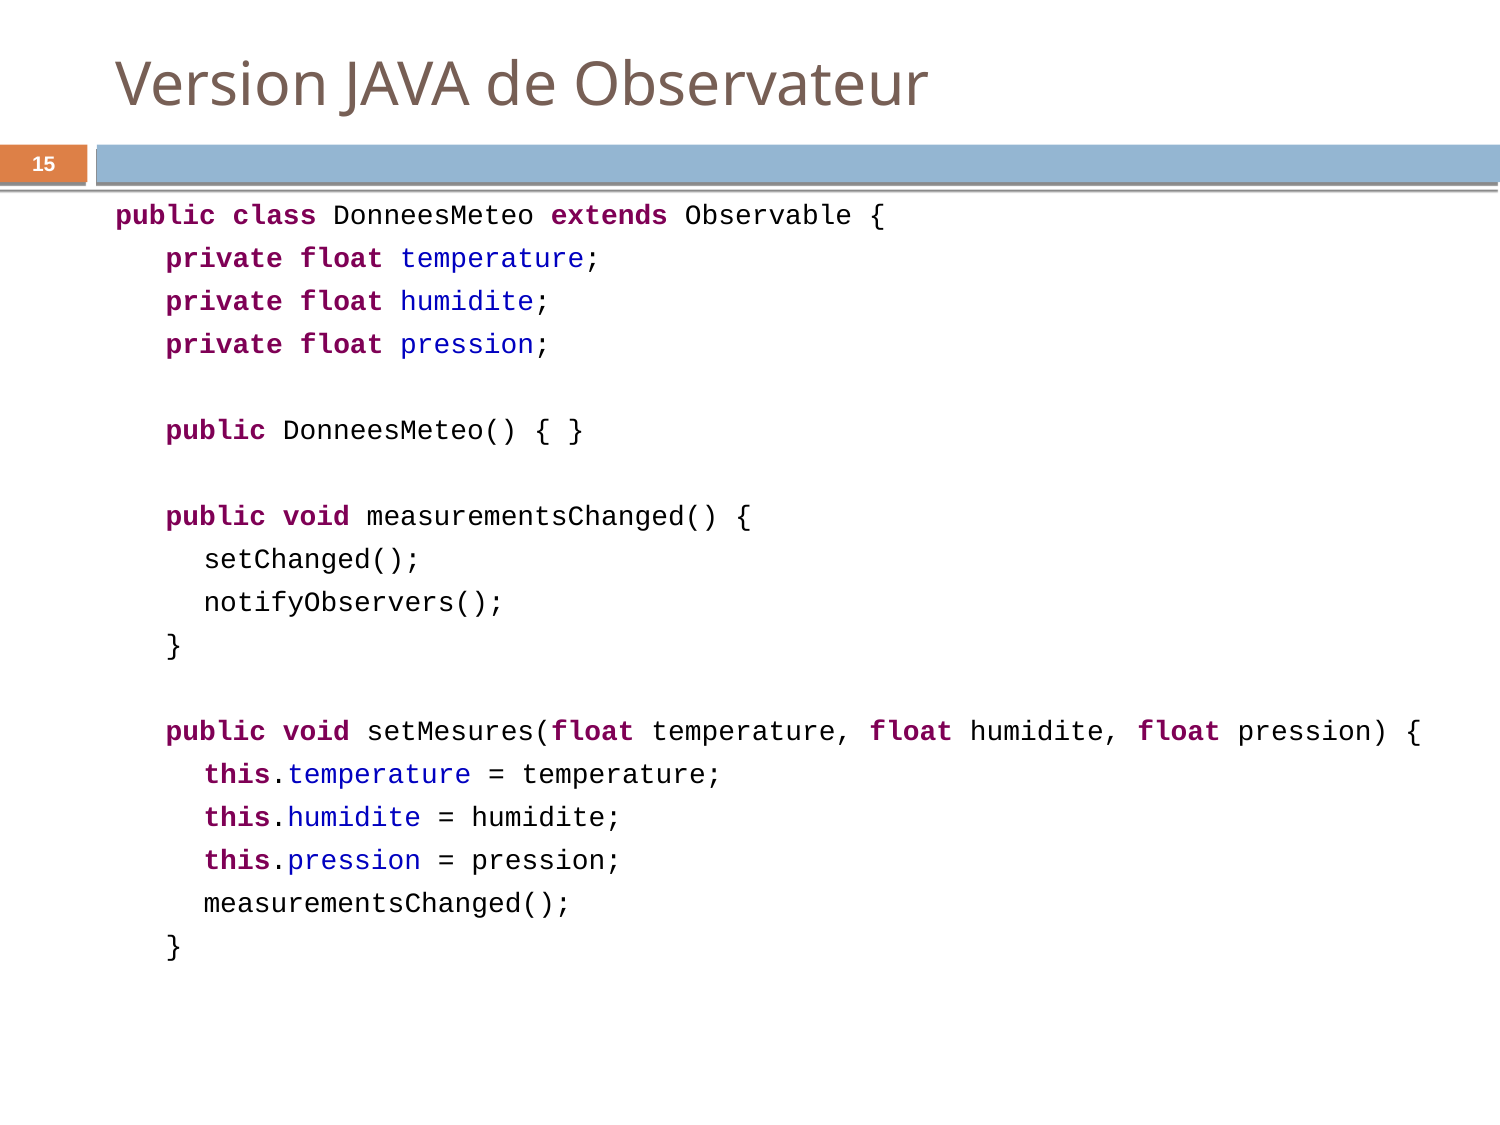

# Version JAVA de Observateur
public class DonneesMeteo extends Observable {
private float temperature;
private float humidite;
private float pression;
public DonneesMeteo() { }
public void measurementsChanged() {
	setChanged();
	notifyObservers();
}
public void setMesures(float temperature, float humidite, float pression) {
	this.temperature = temperature;
	this.humidite = humidite;
	this.pression = pression;
	measurementsChanged();
}